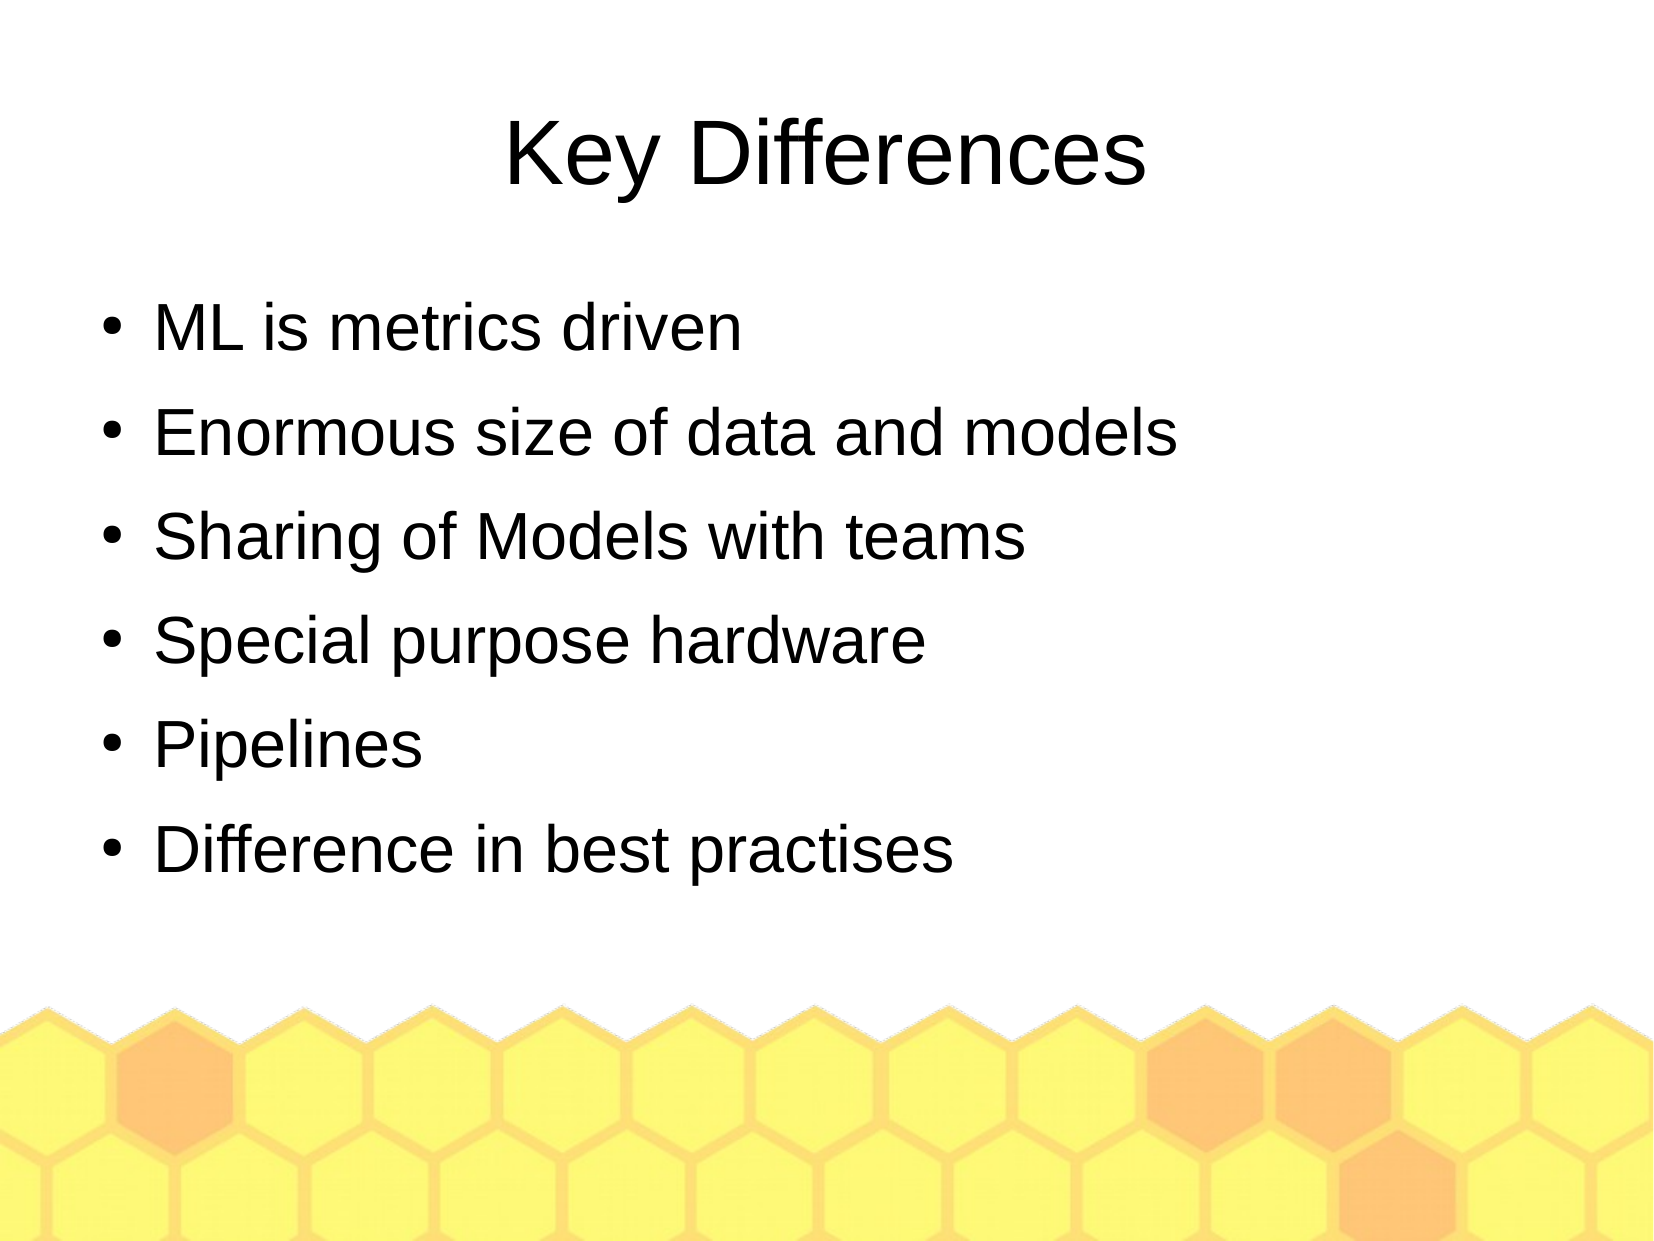

# Key Differences
ML is metrics driven
Enormous size of data and models
Sharing of Models with teams
Special purpose hardware
Pipelines
Difference in best practises